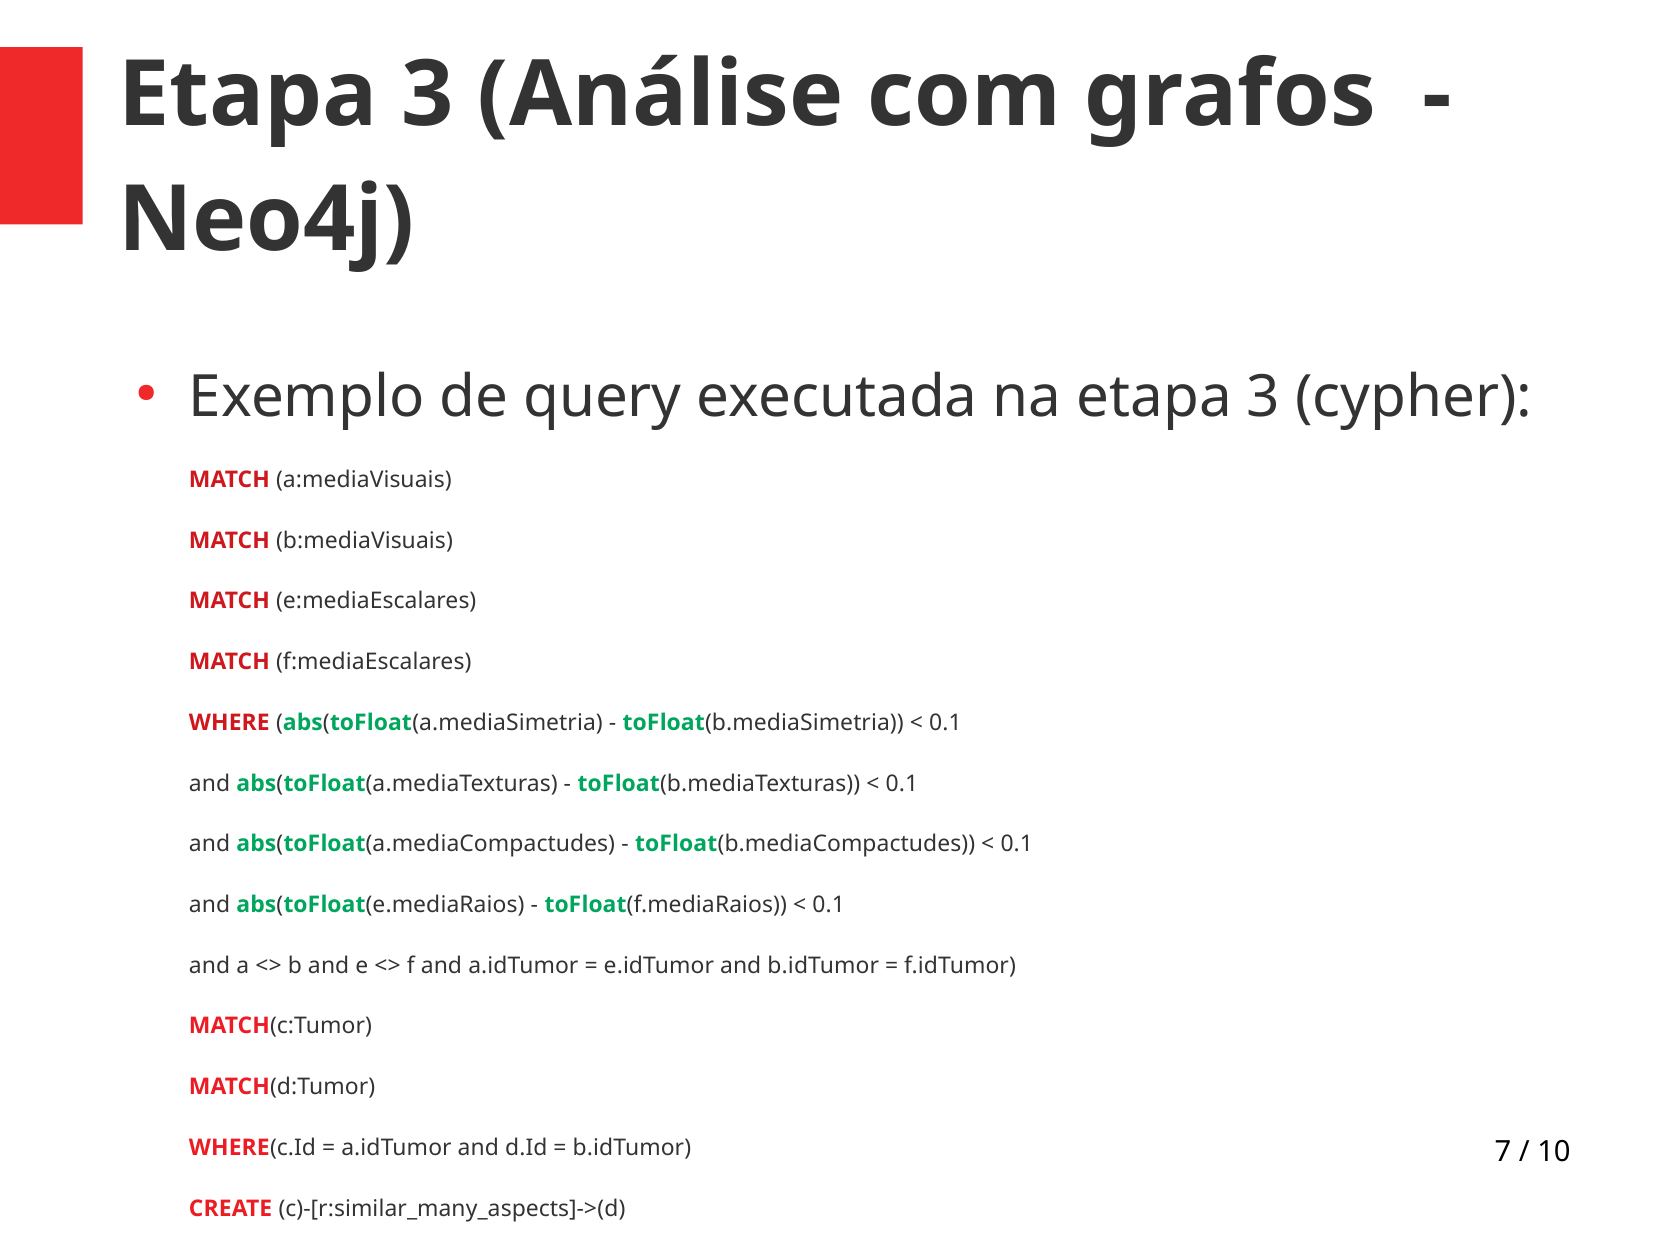

# Etapa 3 (Análise com grafos - Neo4j)
Exemplo de query executada na etapa 3 (cypher):
MATCH (a:mediaVisuais)
MATCH (b:mediaVisuais)
MATCH (e:mediaEscalares)
MATCH (f:mediaEscalares)
WHERE (abs(toFloat(a.mediaSimetria) - toFloat(b.mediaSimetria)) < 0.1
and abs(toFloat(a.mediaTexturas) - toFloat(b.mediaTexturas)) < 0.1
and abs(toFloat(a.mediaCompactudes) - toFloat(b.mediaCompactudes)) < 0.1
and abs(toFloat(e.mediaRaios) - toFloat(f.mediaRaios)) < 0.1
and a <> b and e <> f and a.idTumor = e.idTumor and b.idTumor = f.idTumor)
MATCH(c:Tumor)
MATCH(d:Tumor)
WHERE(c.Id = a.idTumor and d.Id = b.idTumor)
CREATE (c)-[r:similar_many_aspects]->(d)
7